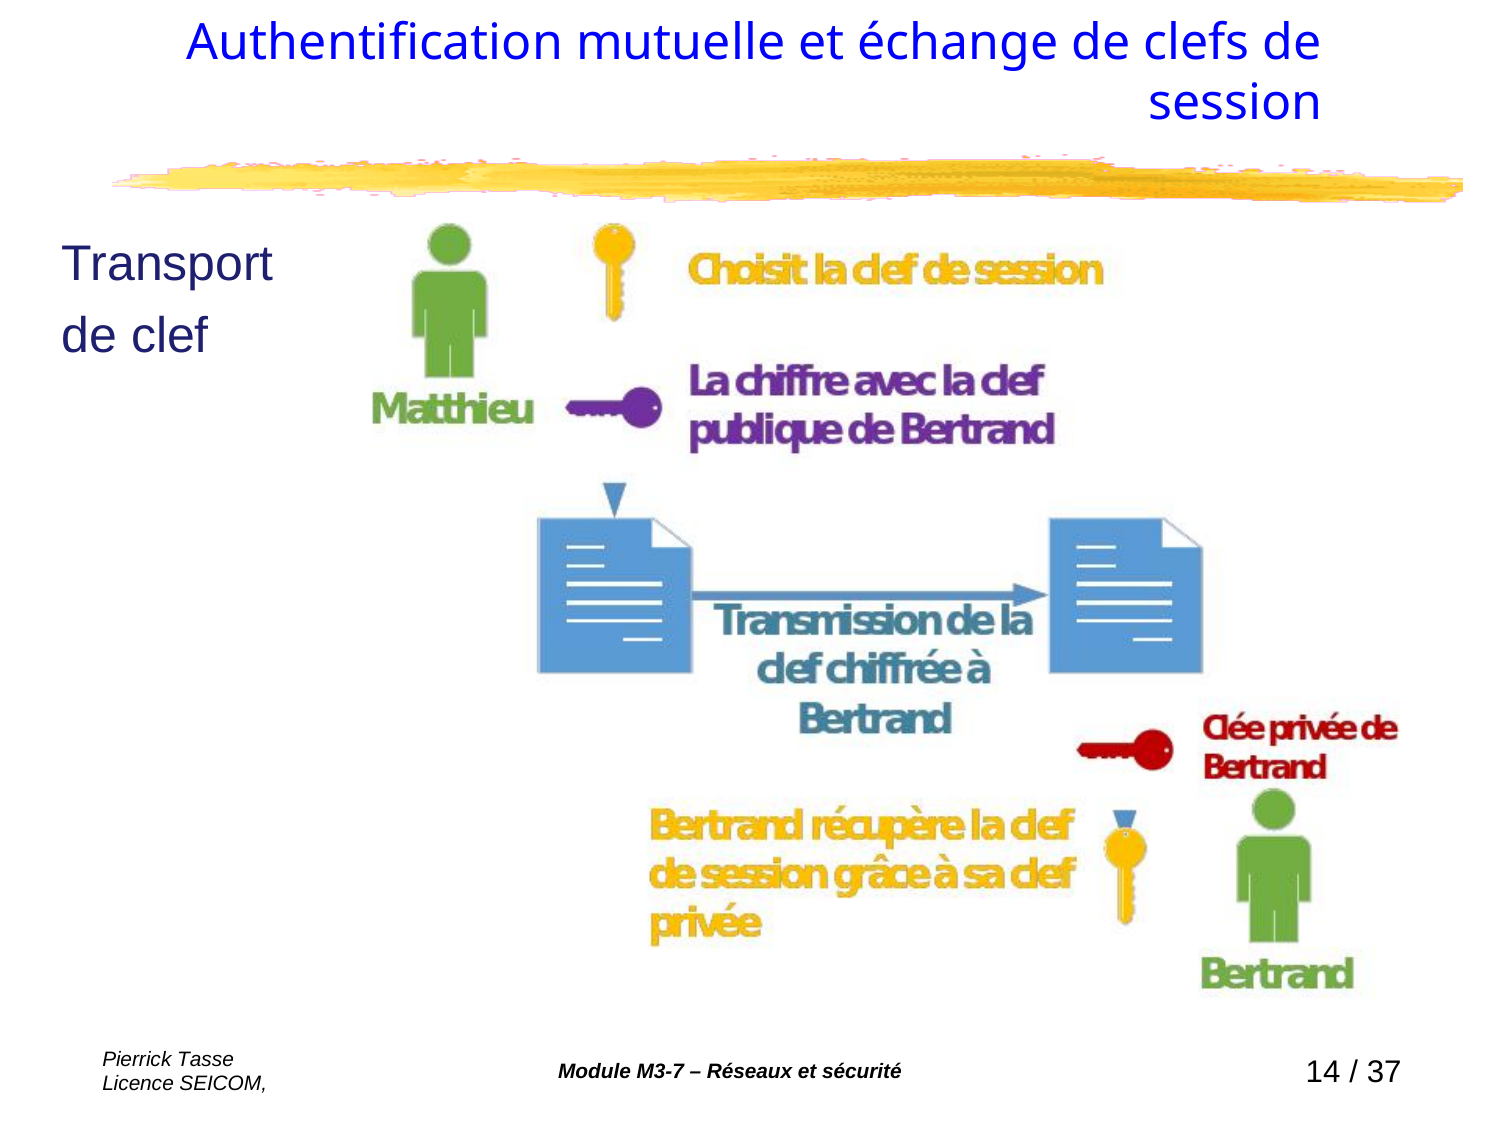

# Authentification mutuelle et échange de clefs de session
Transport
de clef
14